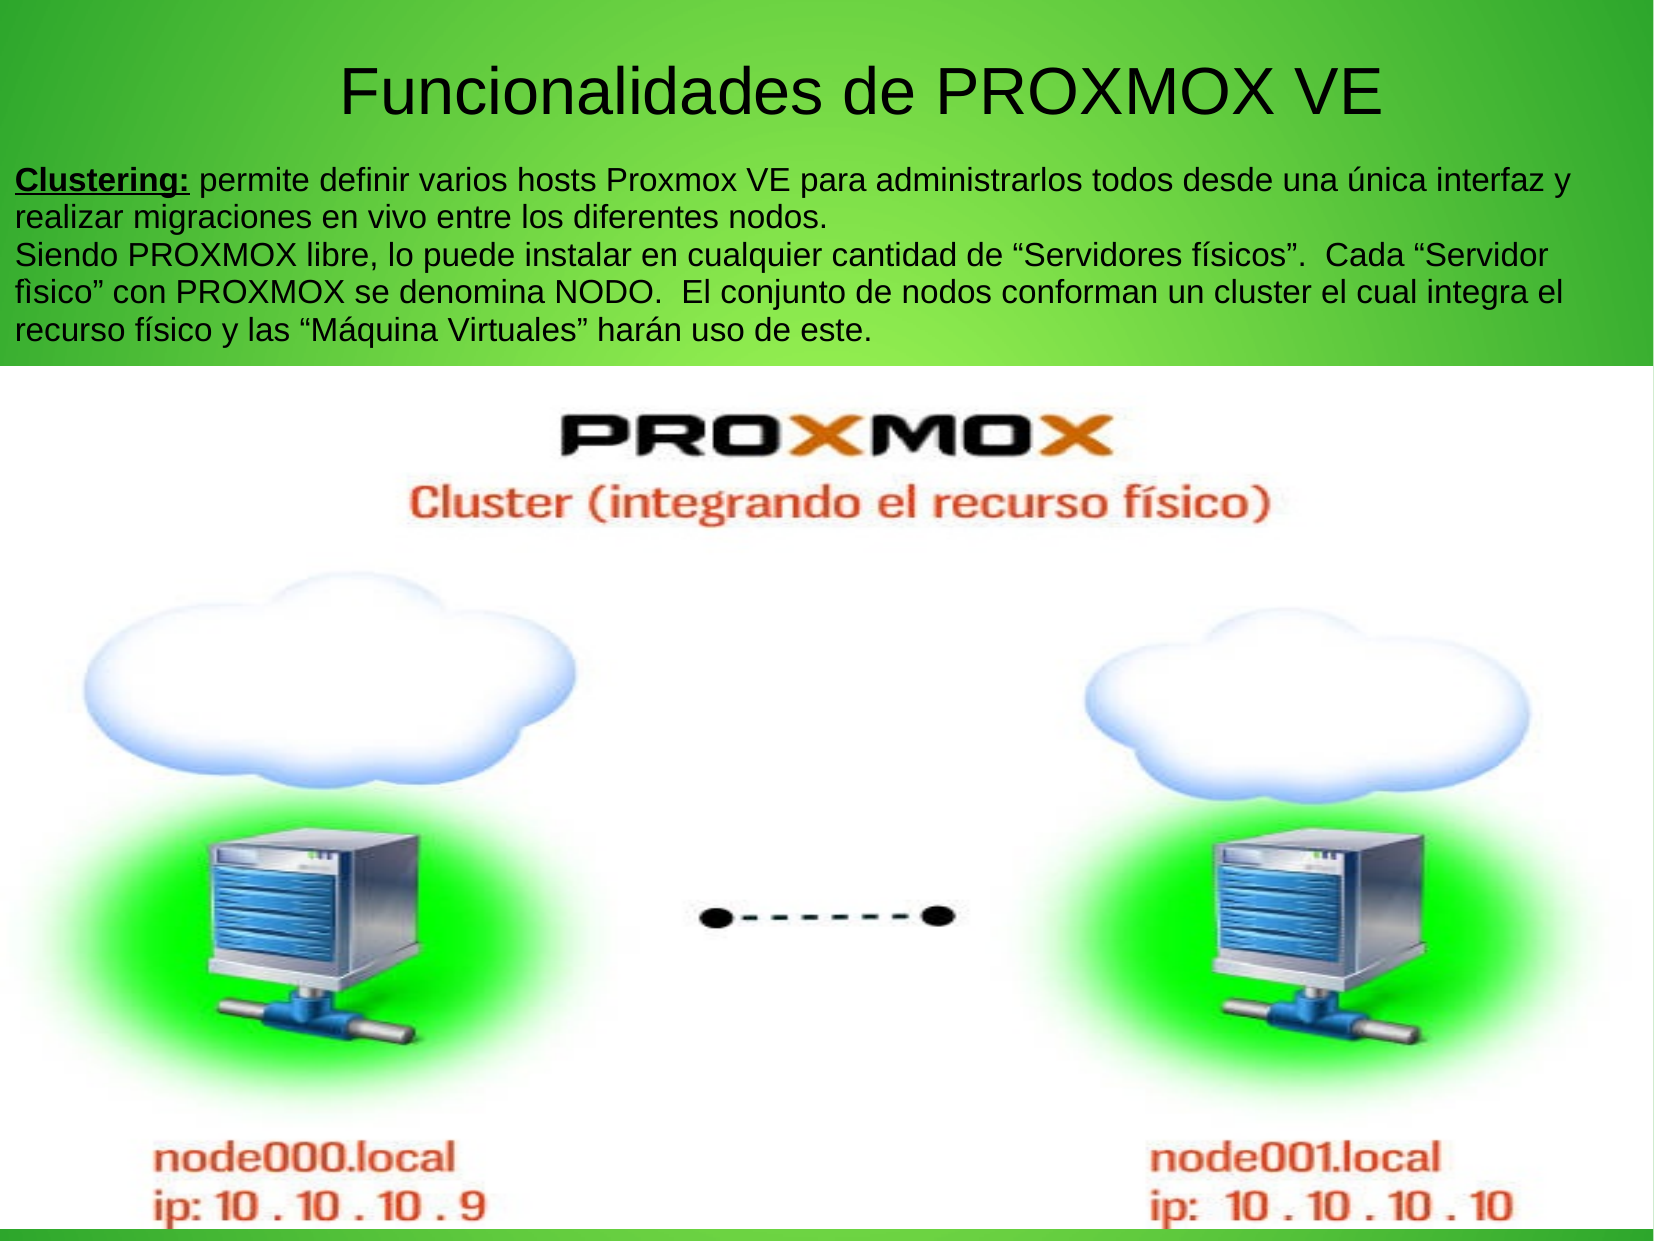

Funcionalidades de PROXMOX VE
Clustering: permite definir varios hosts Proxmox VE para administrarlos todos desde una única interfaz y realizar migraciones en vivo entre los diferentes nodos.
Siendo PROXMOX libre, lo puede instalar en cualquier cantidad de “Servidores físicos”. Cada “Servidor fìsico” con PROXMOX se denomina NODO. El conjunto de nodos conforman un cluster el cual integra el recurso físico y las “Máquina Virtuales” harán uso de este.